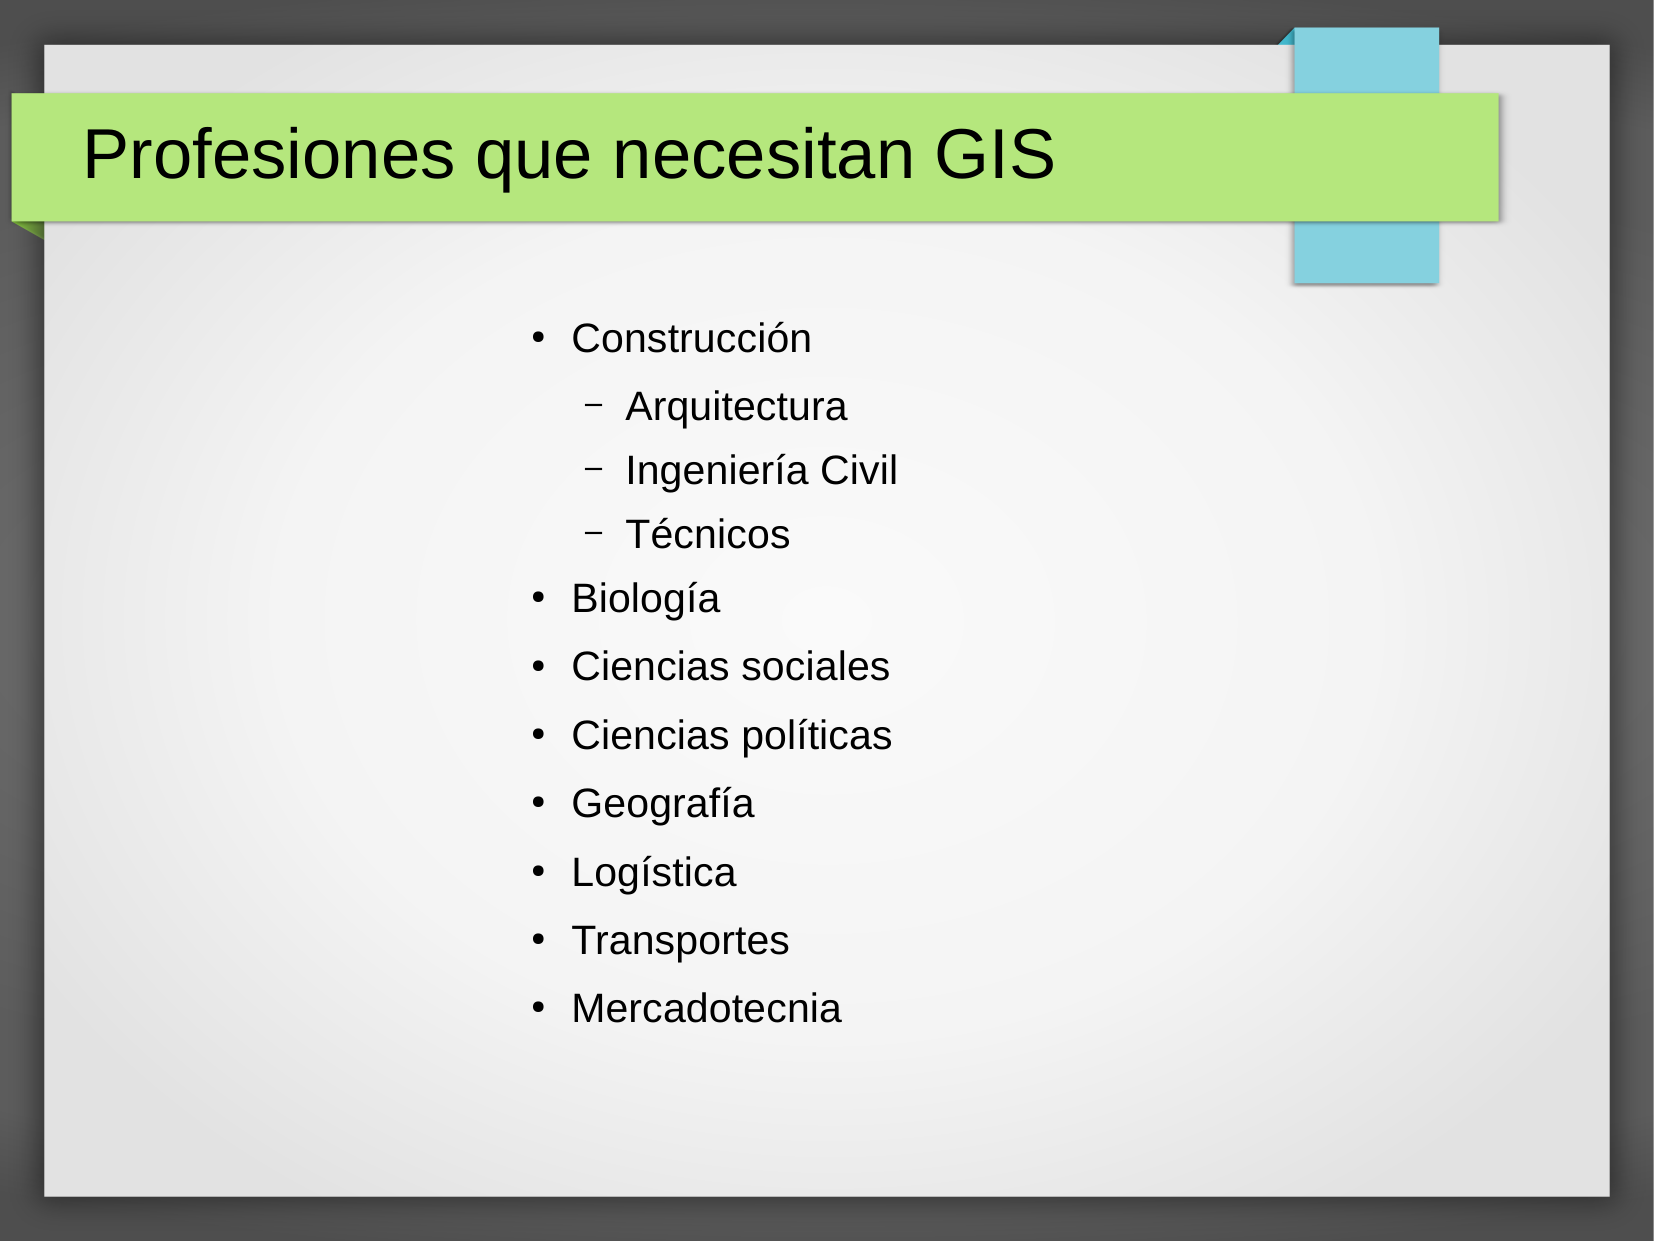

# Profesiones que necesitan GIS
Construcción
Arquitectura
Ingeniería Civil
Técnicos
Biología
Ciencias sociales
Ciencias políticas
Geografía
Logística
Transportes
Mercadotecnia